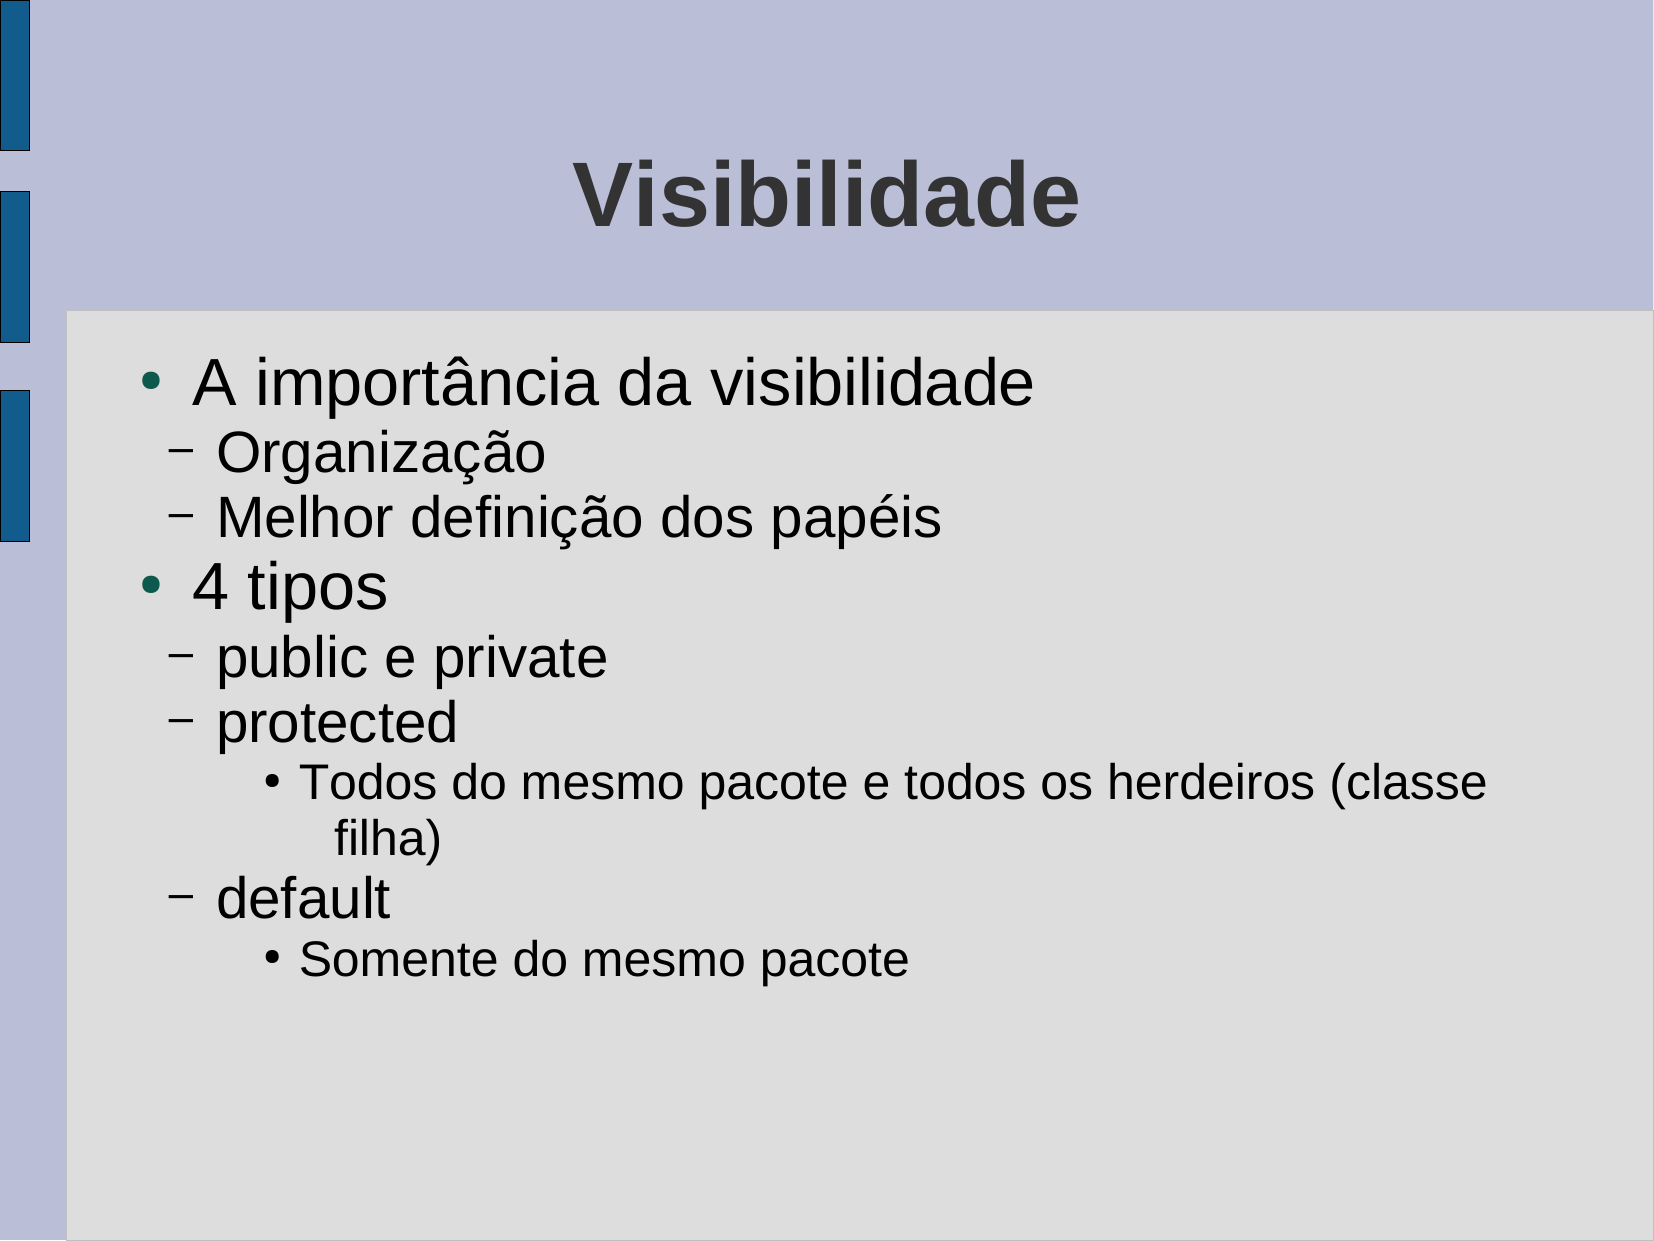

# Visibilidade
A importância da visibilidade
Organização
Melhor definição dos papéis
4 tipos
public e private
protected
Todos do mesmo pacote e todos os herdeiros (classe filha)
default
Somente do mesmo pacote